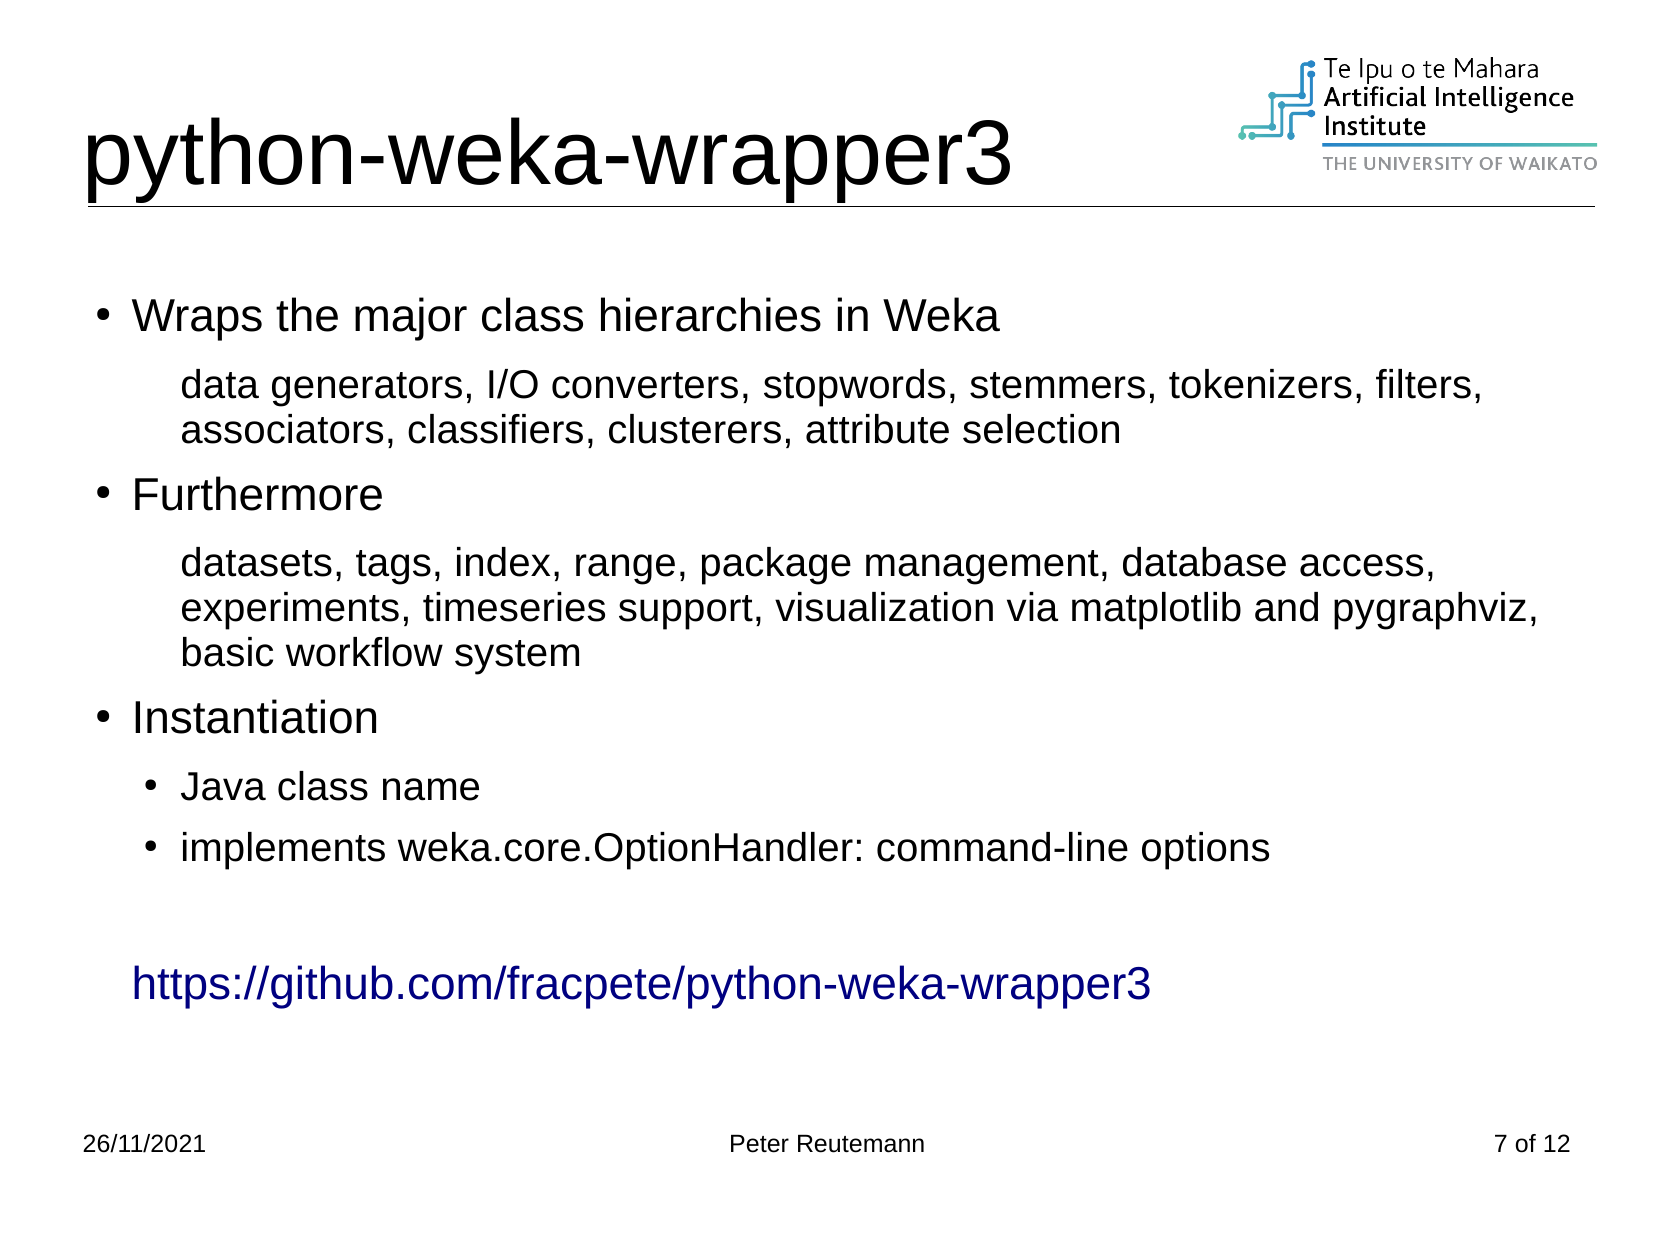

# python-weka-wrapper3
Wraps the major class hierarchies in Weka
data generators, I/O converters, stopwords, stemmers, tokenizers, filters, associators, classifiers, clusterers, attribute selection
Furthermore
datasets, tags, index, range, package management, database access, experiments, timeseries support, visualization via matplotlib and pygraphviz, basic workflow system
Instantiation
Java class name
implements weka.core.OptionHandler: command-line options
https://github.com/fracpete/python-weka-wrapper3
26/11/2021
Peter Reutemann
7